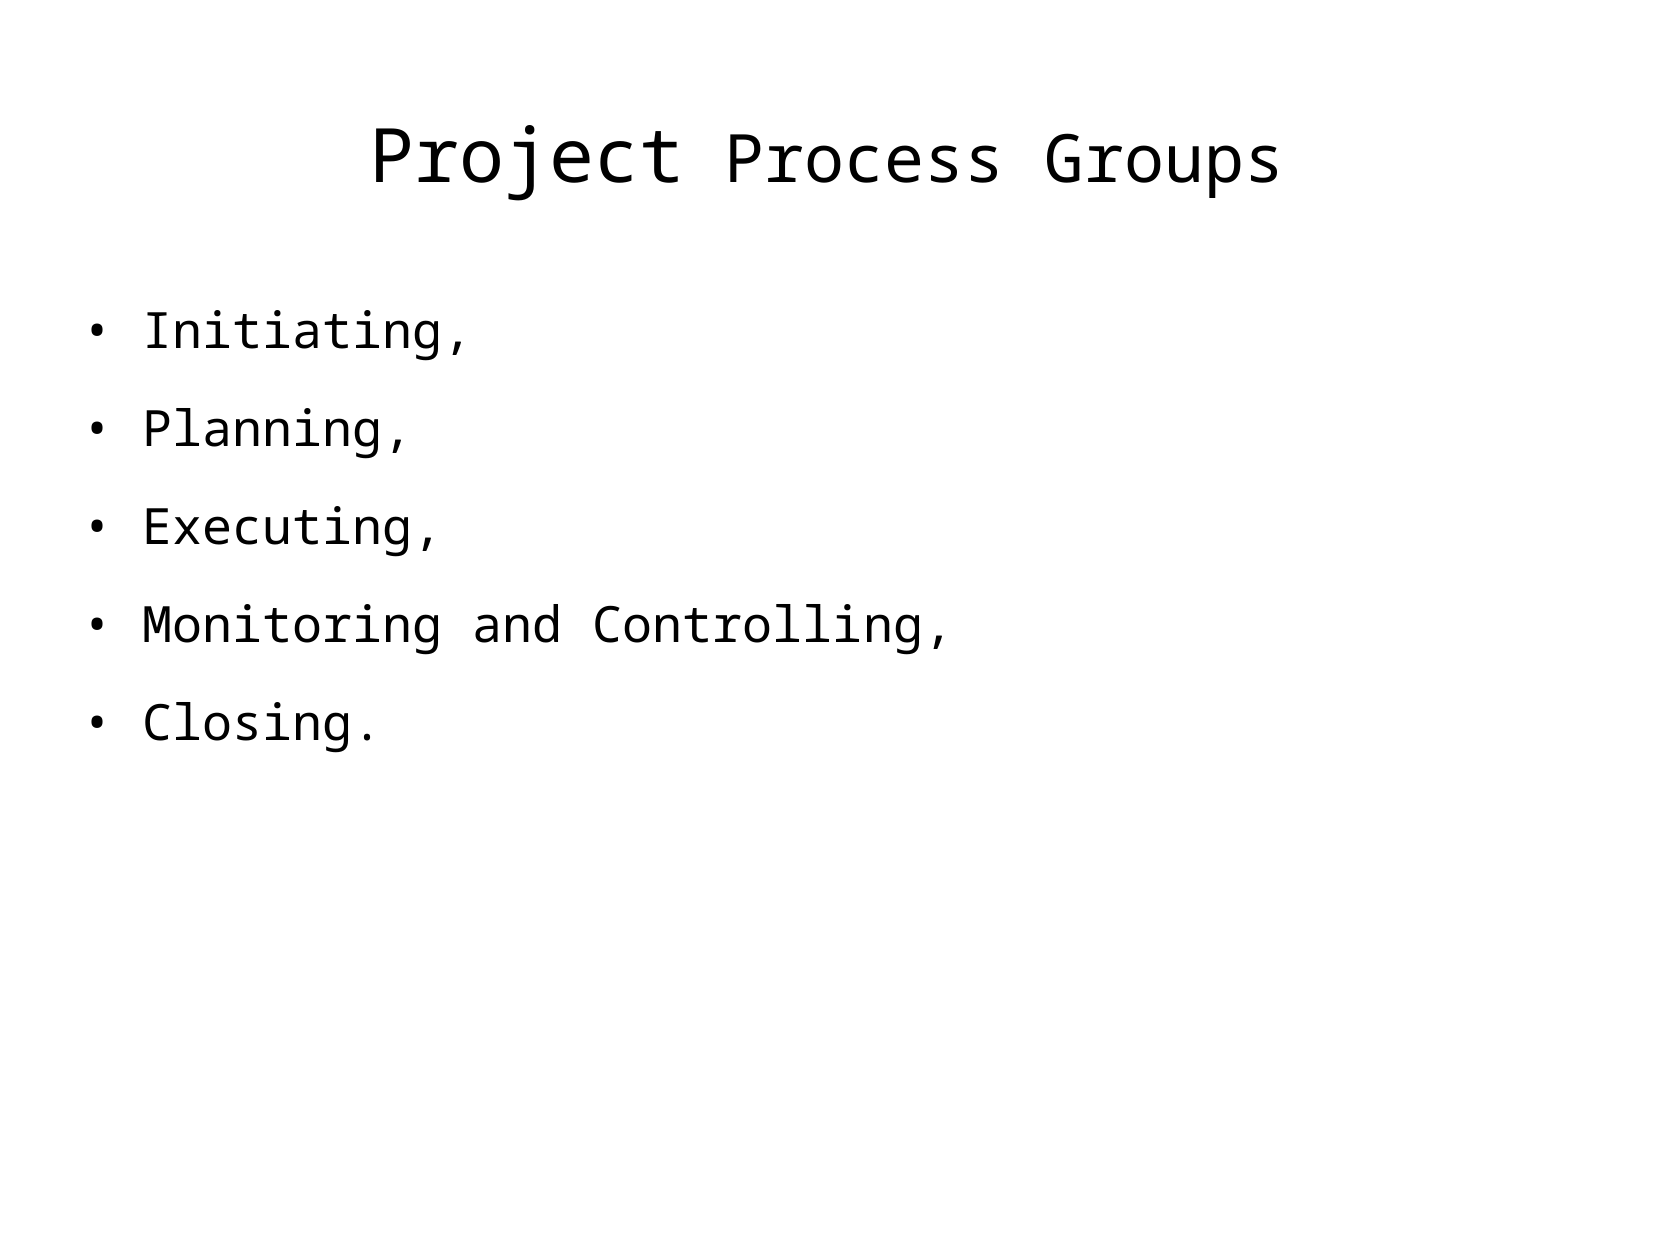

# Project Process Groups
• Initiating,
• Planning,
• Executing,
• Monitoring and Controlling,
• Closing.